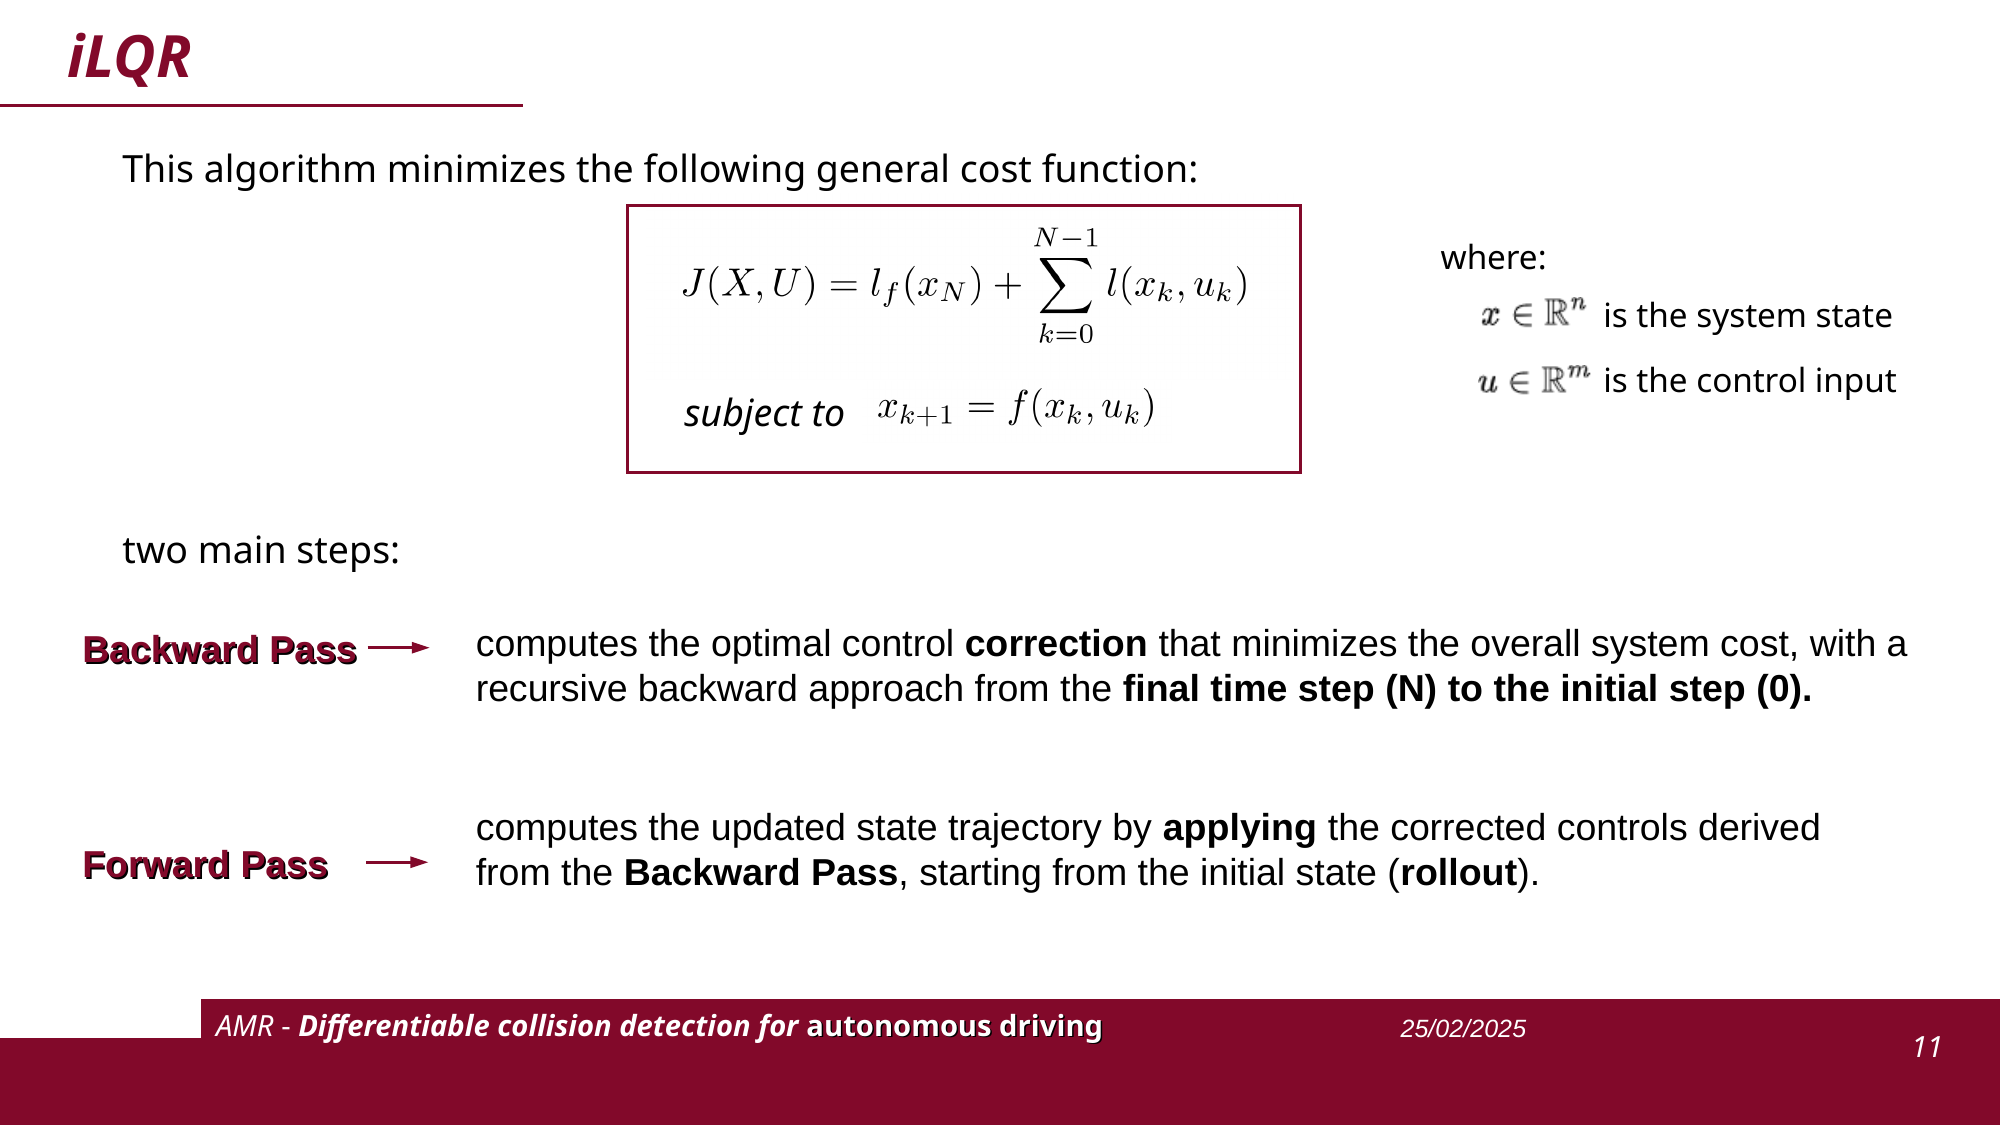

iLQR
This algorithm minimizes the following general cost function:
where:
is the system state
is the control input
subject to
two main steps:
computes the optimal control correction that minimizes the overall system cost, with a recursive backward approach from the final time step (N) to the initial step (0).
Backward Pass
computes the updated state trajectory by applying the corrected controls derived from the Backward Pass, starting from the initial state (rollout).
Forward Pass
AMR - Differentiable collision detection for autonomous driving
25/02/2025